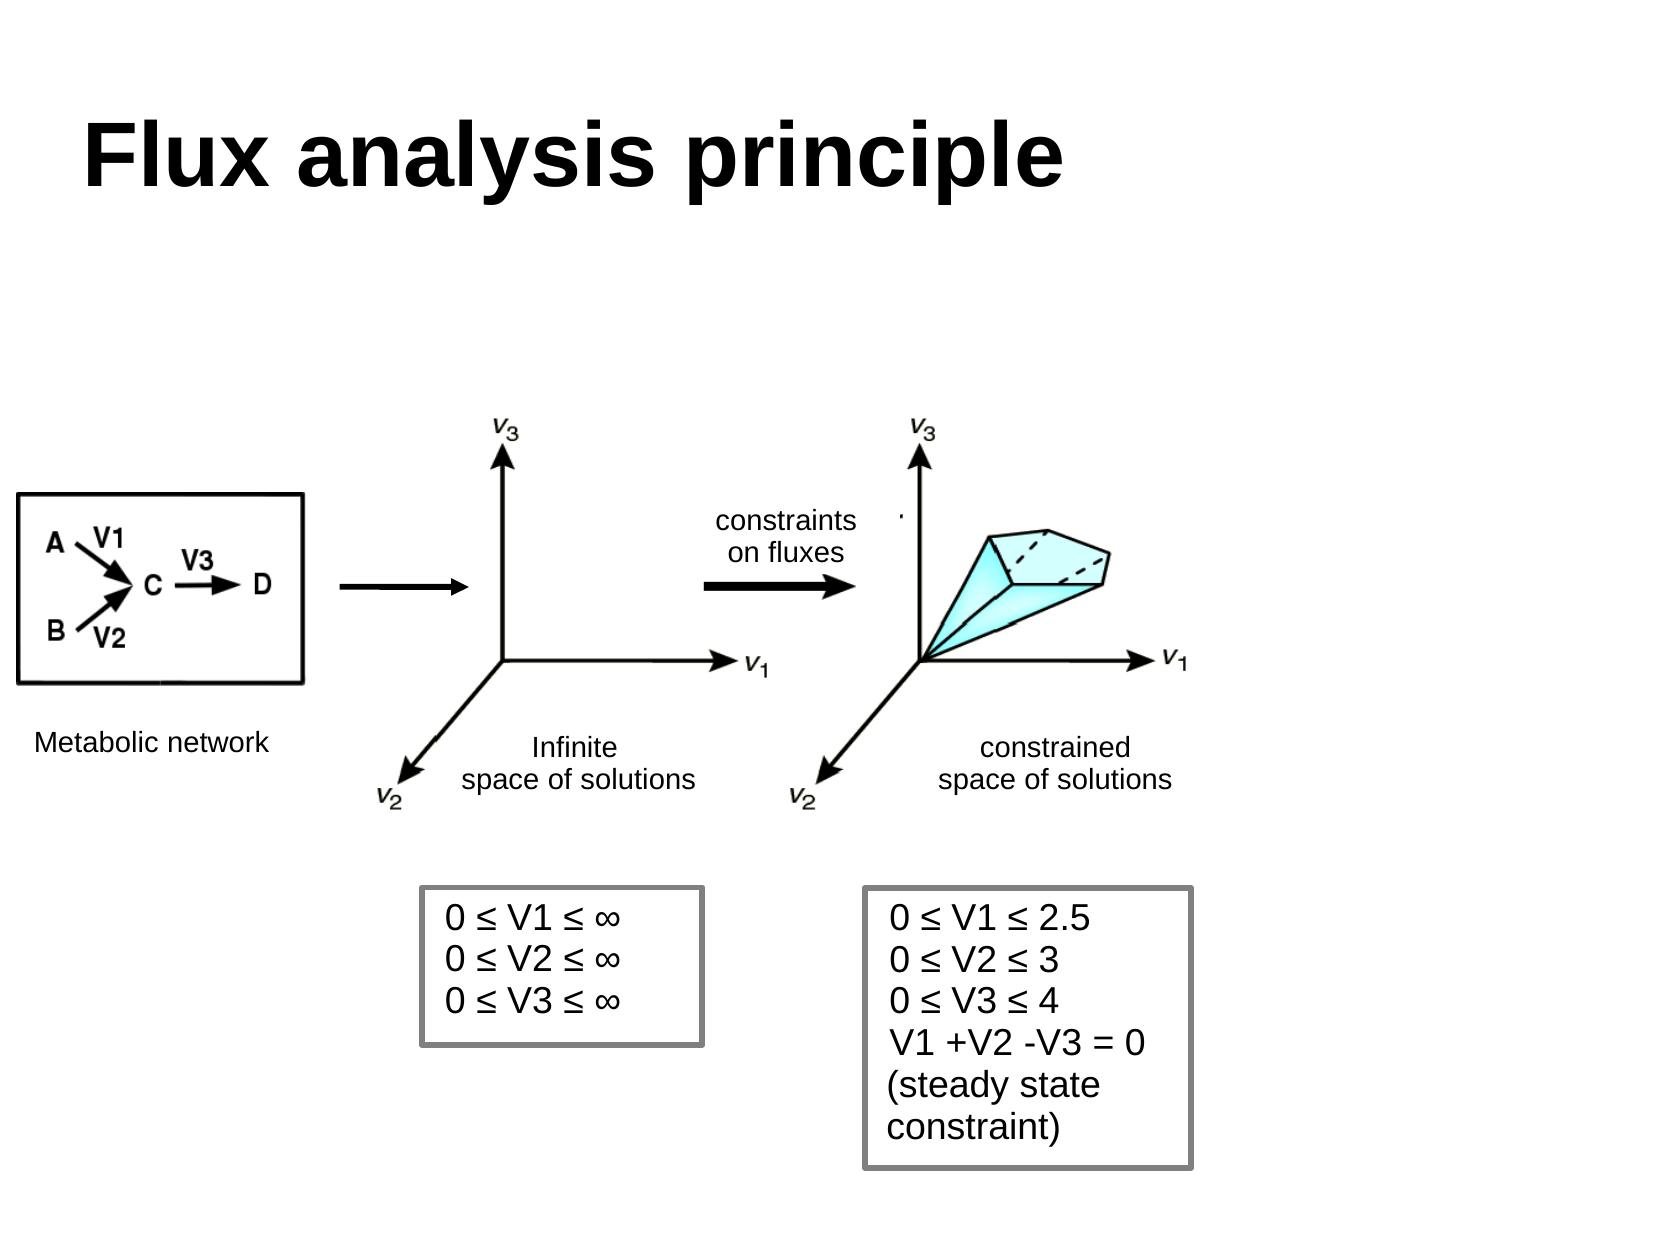

# Flux analysis principle
constraints
on fluxes
Metabolic network
Infinite
space of solutions
constrained
space of solutions
0 ≤ V1 ≤ ∞
0 ≤ V2 ≤ ∞
0 ≤ V3 ≤ ∞
V1 = 2
V2 = 2.5
V3 = 4
0 ≤ V1 ≤ 2.5
0 ≤ V2 ≤ 3
0 ≤ V3 ≤ 4
V1 +V2 -V3 = 0
(steady state
constraint)